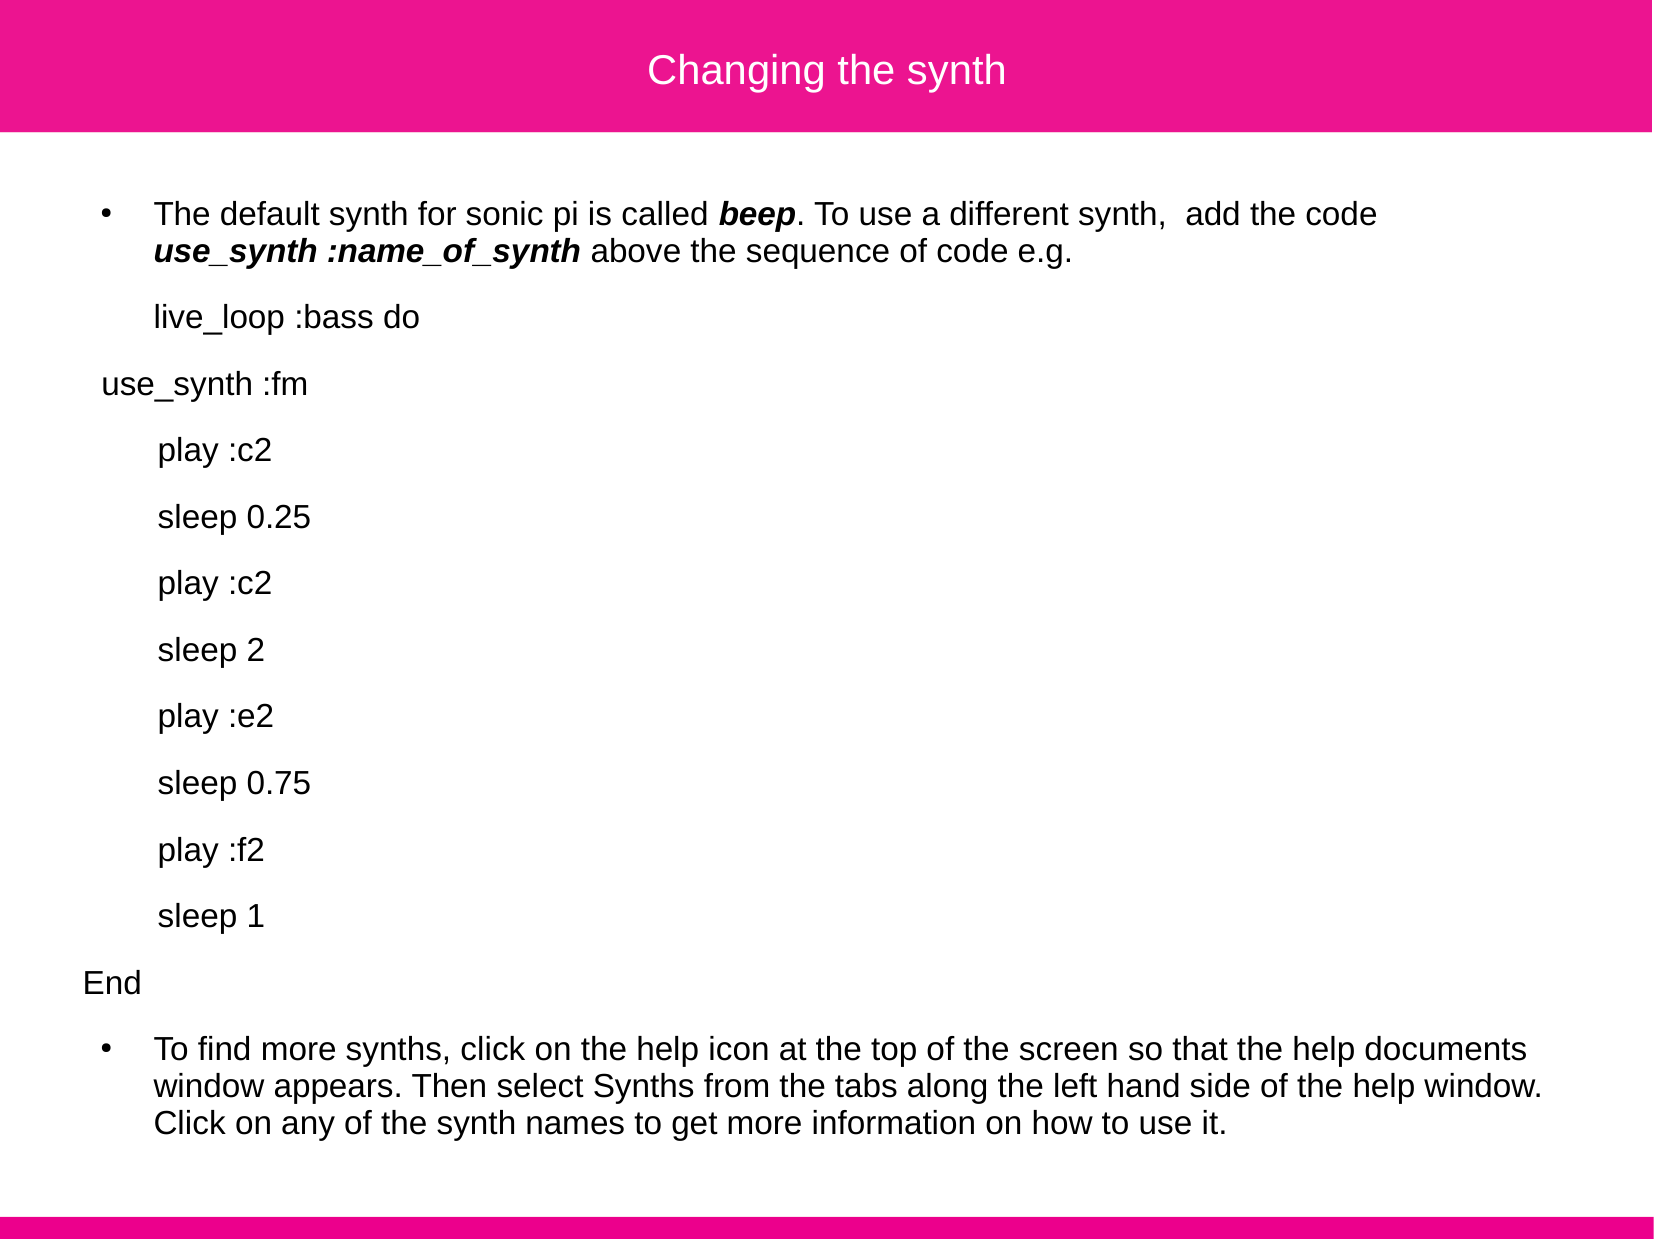

Changing the synth
# The default synth for sonic pi is called beep. To use a different synth, add the code use_synth :name_of_synth above the sequence of code e.g.
live_loop :bass do
 use_synth :fm
 	play :c2
 	sleep 0.25
 	play :c2
 	sleep 2
 	play :e2
 	sleep 0.75
 	play :f2
 	sleep 1
End
To find more synths, click on the help icon at the top of the screen so that the help documents window appears. Then select Synths from the tabs along the left hand side of the help window. Click on any of the synth names to get more information on how to use it.